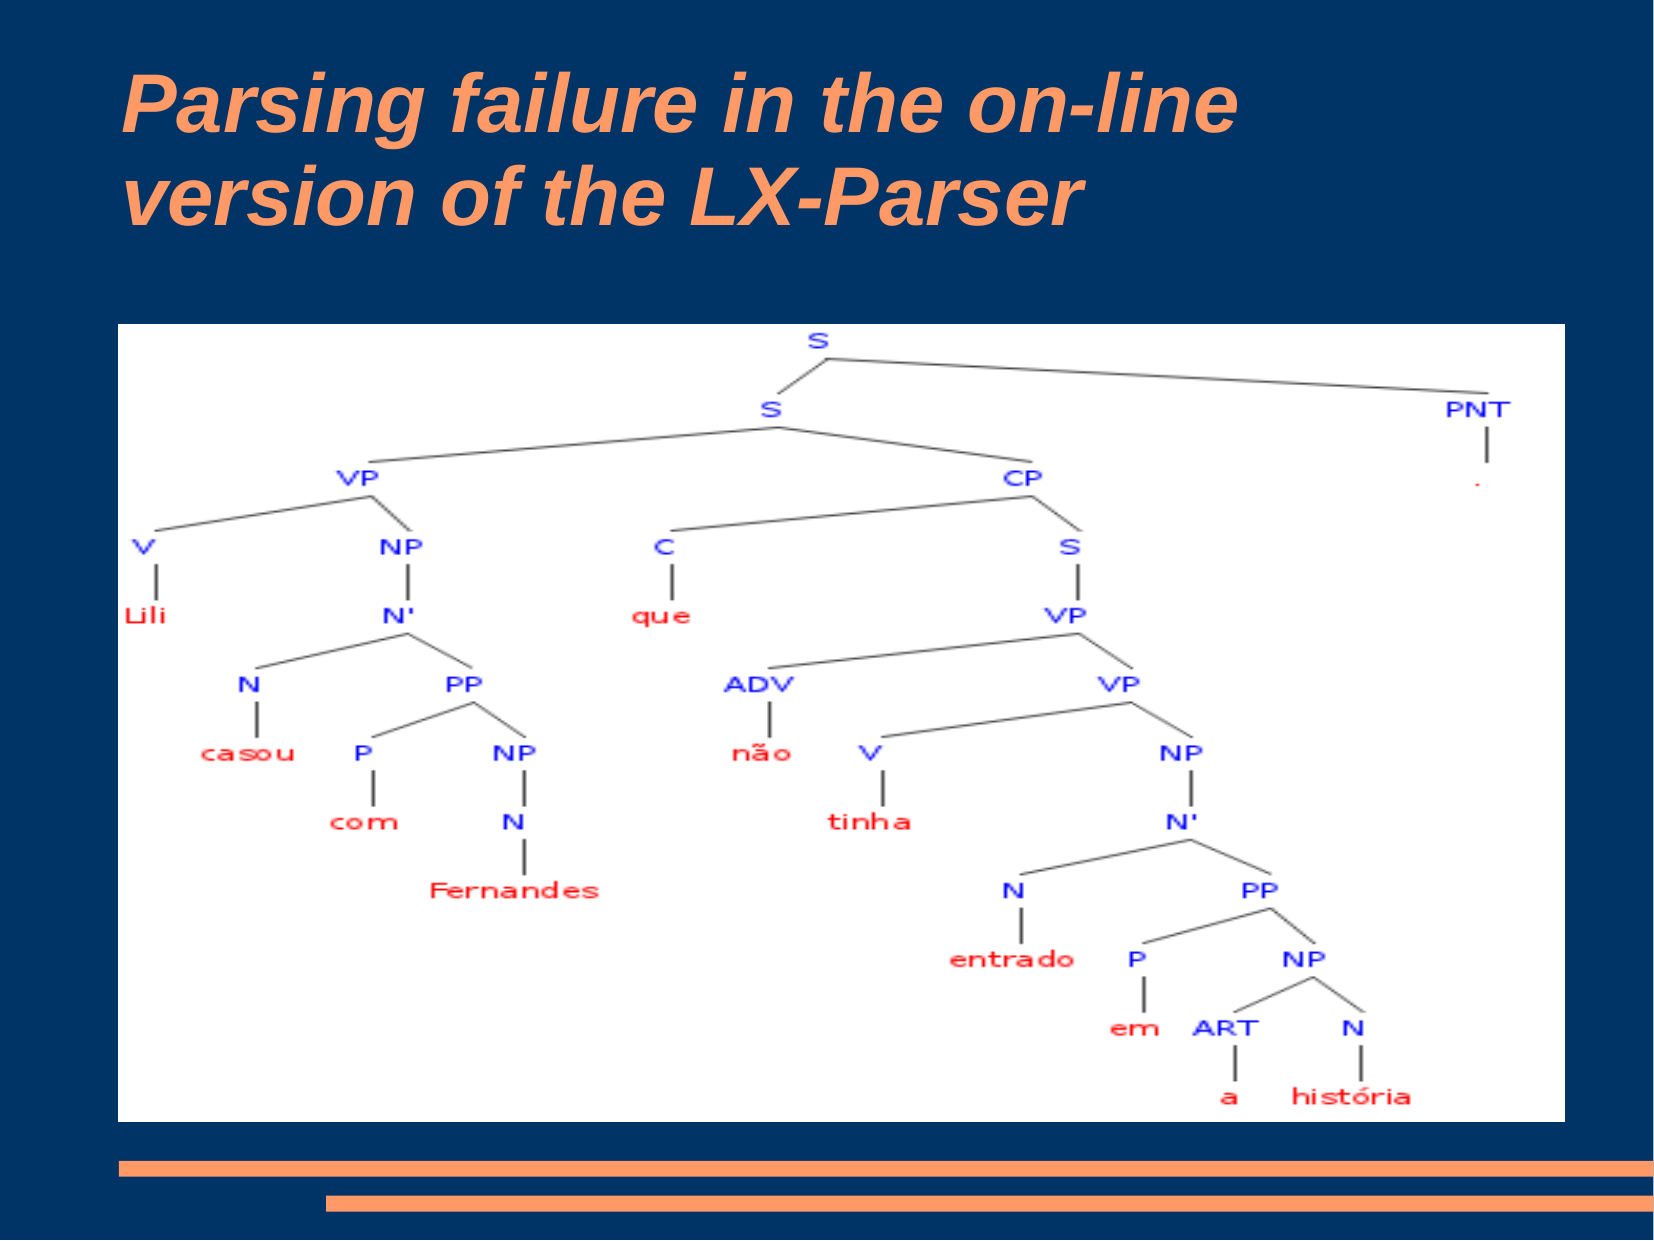

# Parsing failure in the on-line version of the LX-Parser